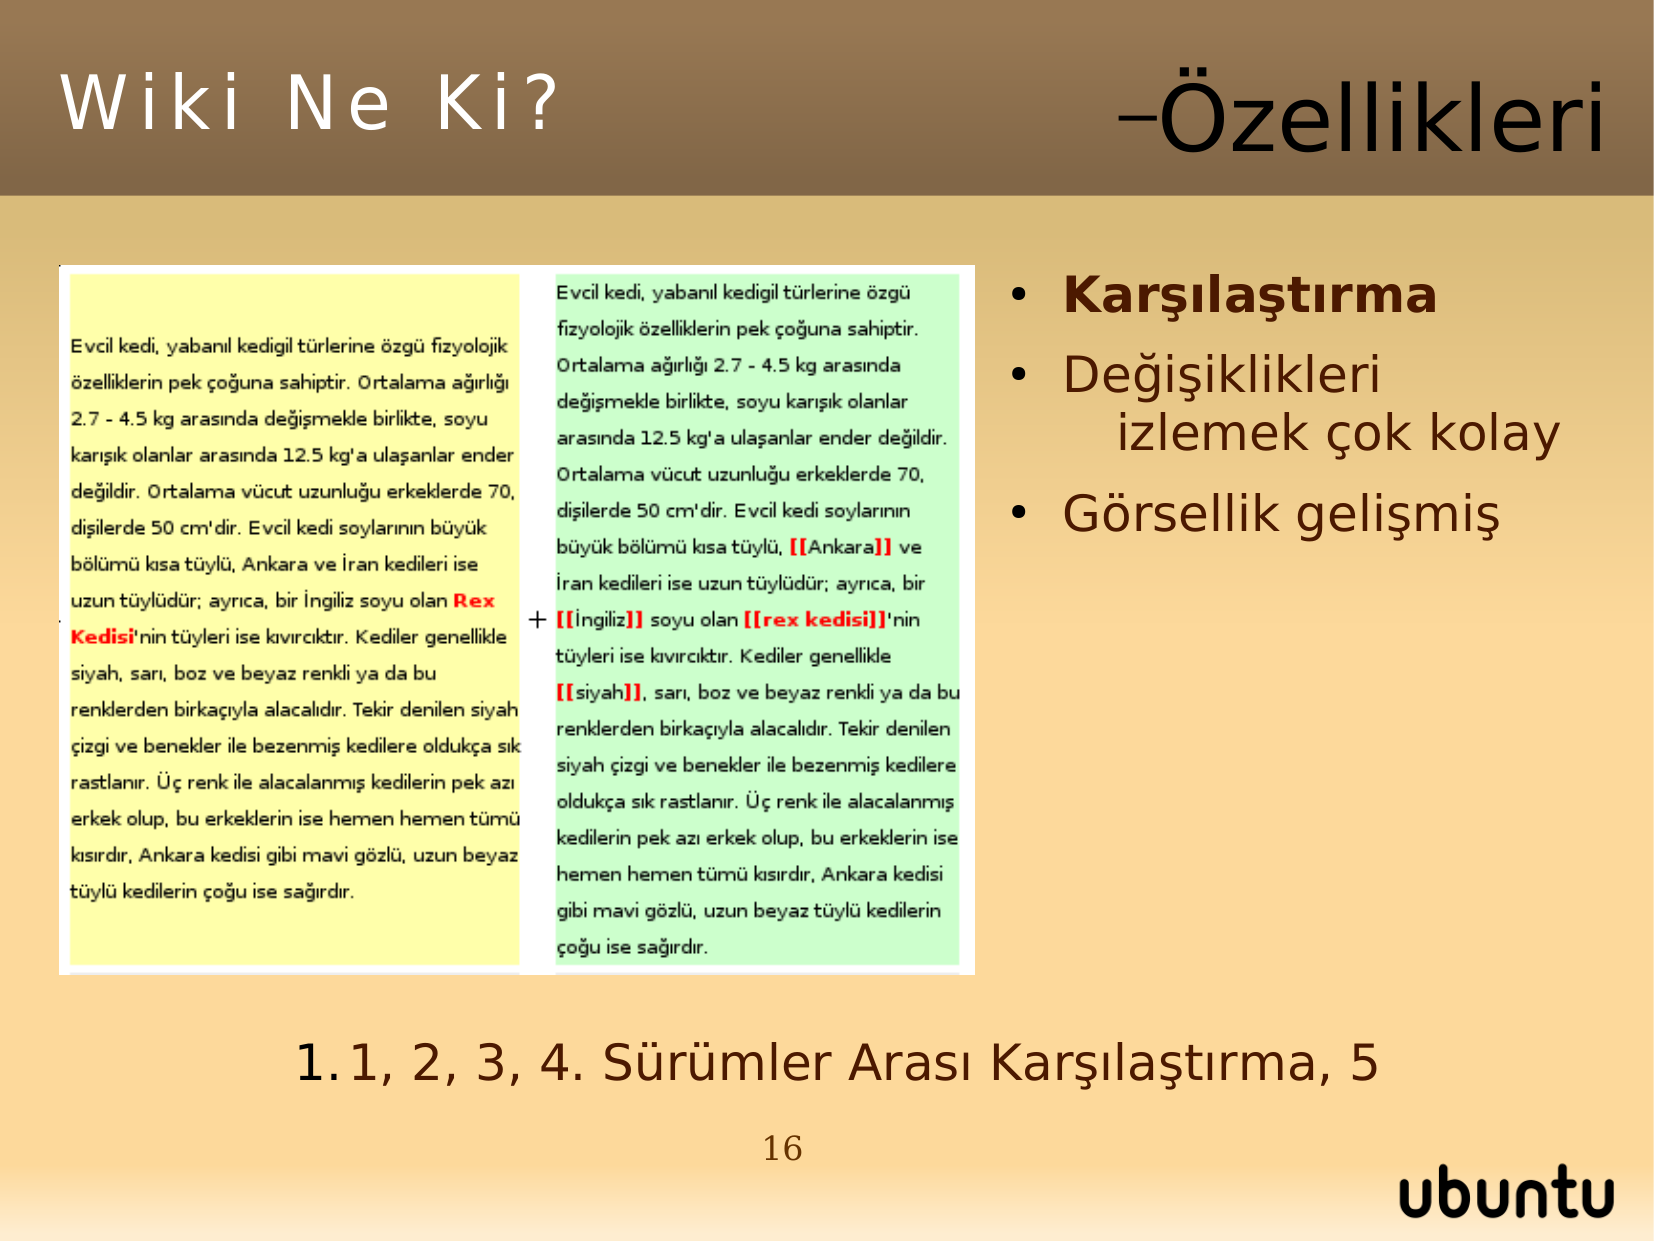

Wiki Ne Ki?
Özellikleri
Karşılaştırma
Değişiklikleri izlemek çok kolay
Görsellik gelişmiş
# 1, 2, 3, 4. Sürümler Arası Karşılaştırma, 5
16